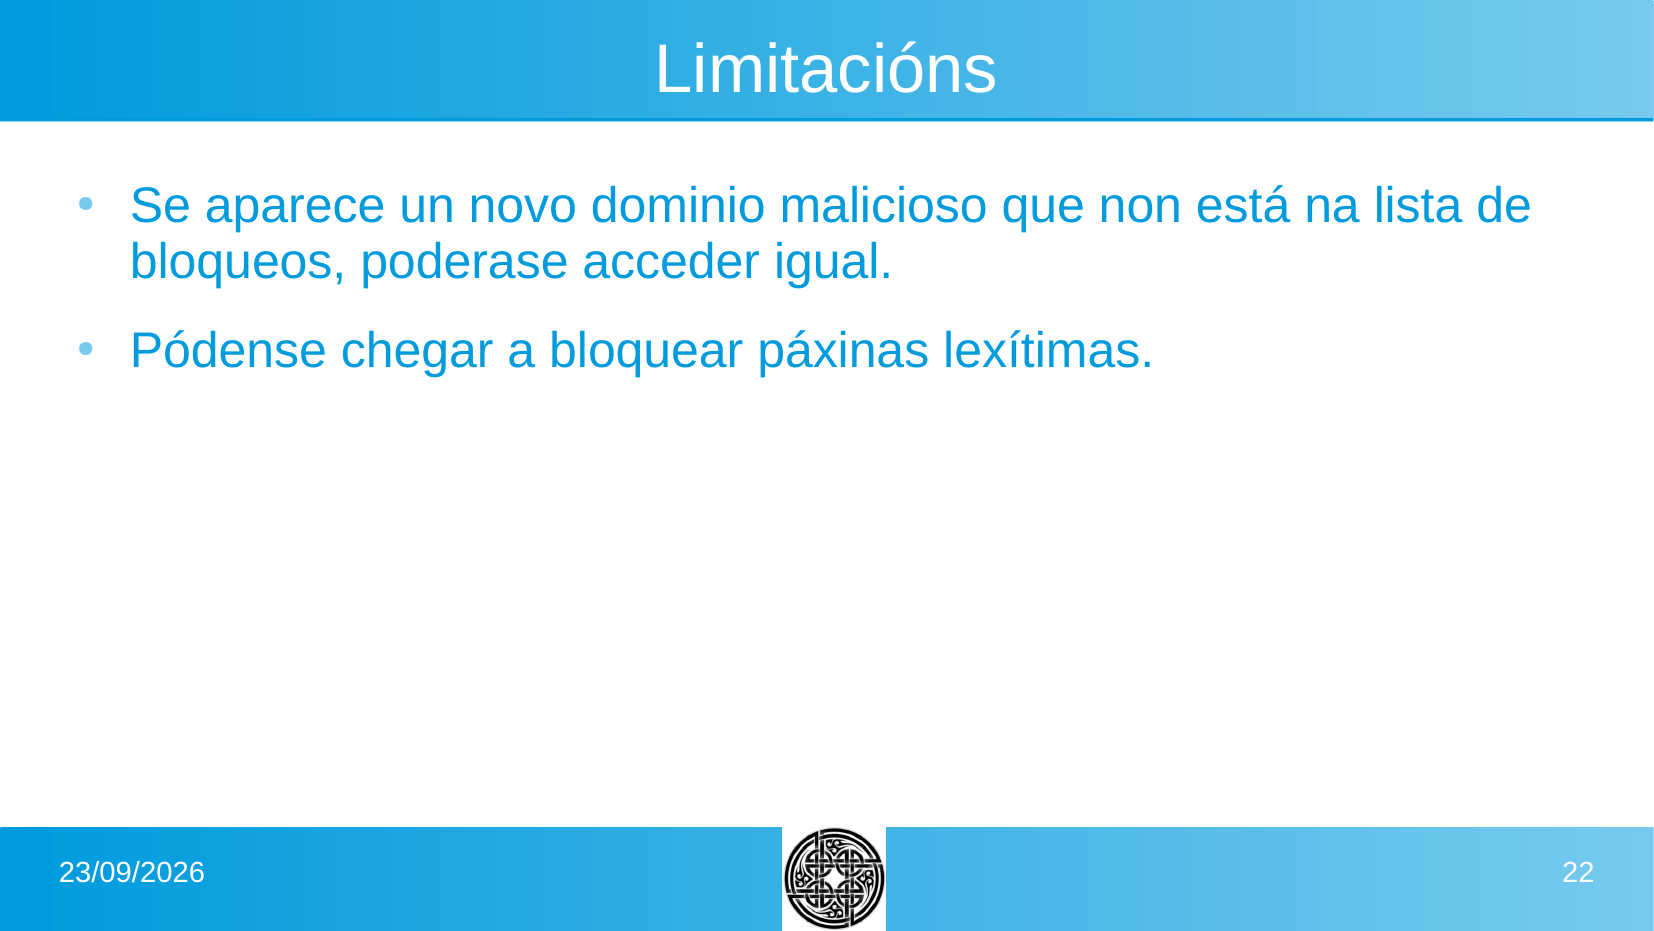

# Limitacións
Se aparece un novo dominio malicioso que non está na lista de bloqueos, poderase acceder igual.
Pódense chegar a bloquear páxinas lexítimas.
22